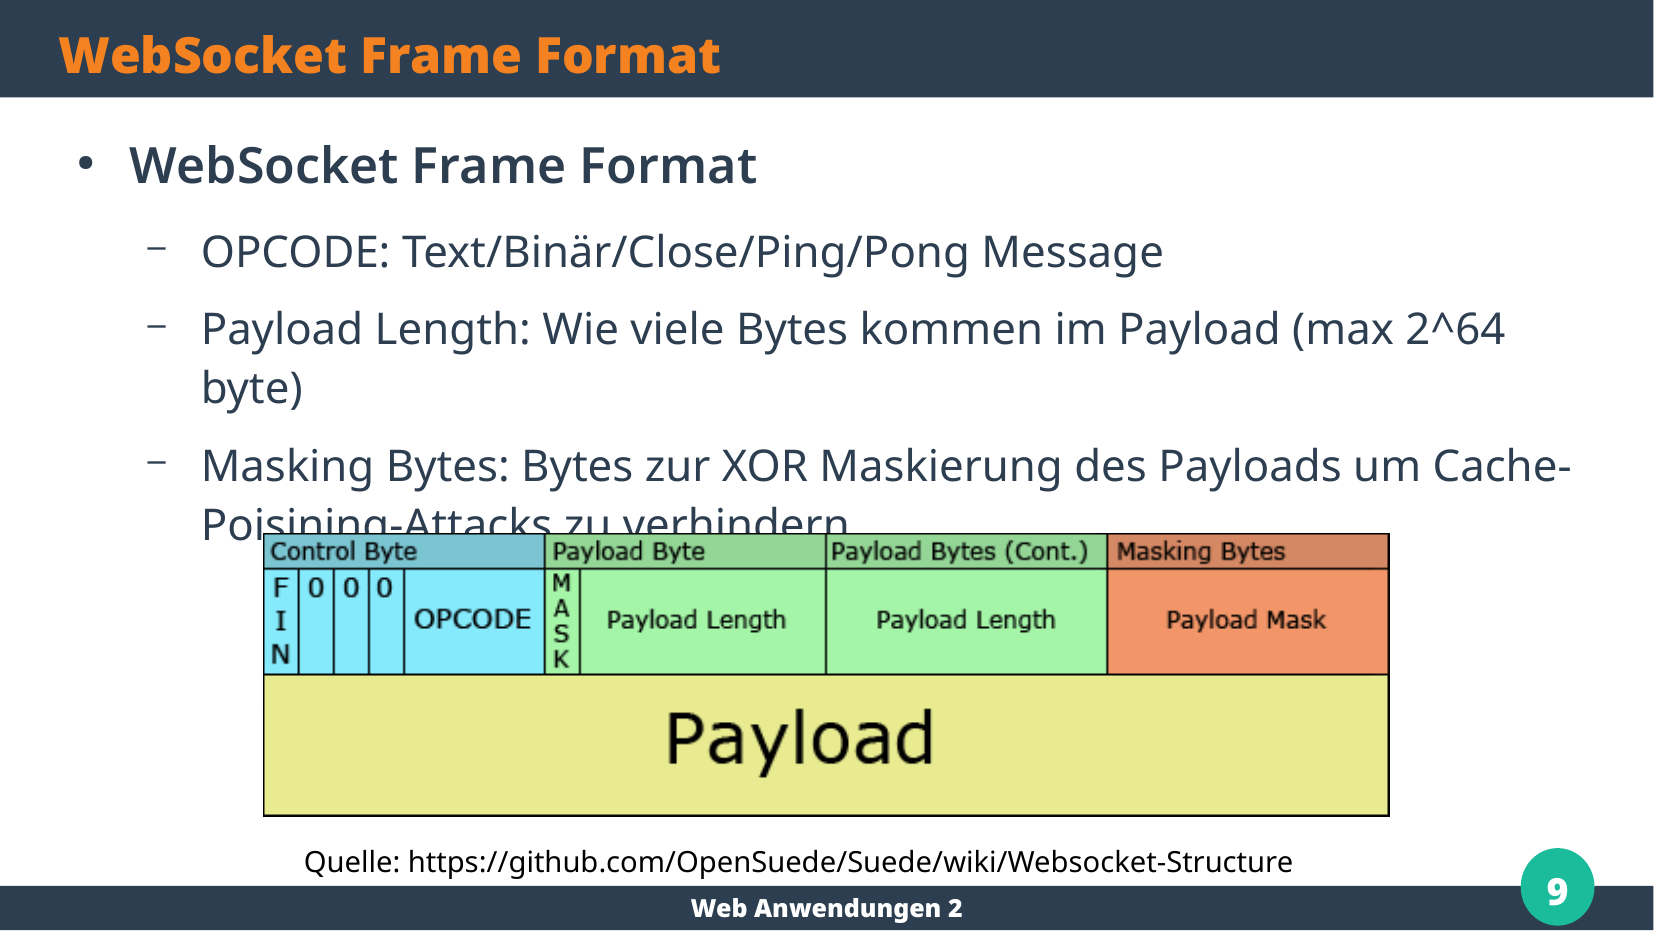

# WebSocket Frame Format
WebSocket Frame Format
OPCODE: Text/Binär/Close/Ping/Pong Message
Payload Length: Wie viele Bytes kommen im Payload (max 2^64 byte)
Masking Bytes: Bytes zur XOR Maskierung des Payloads um Cache-Poisining-Attacks zu verhindern
Quelle: https://github.com/OpenSuede/Suede/wiki/Websocket-Structure
9